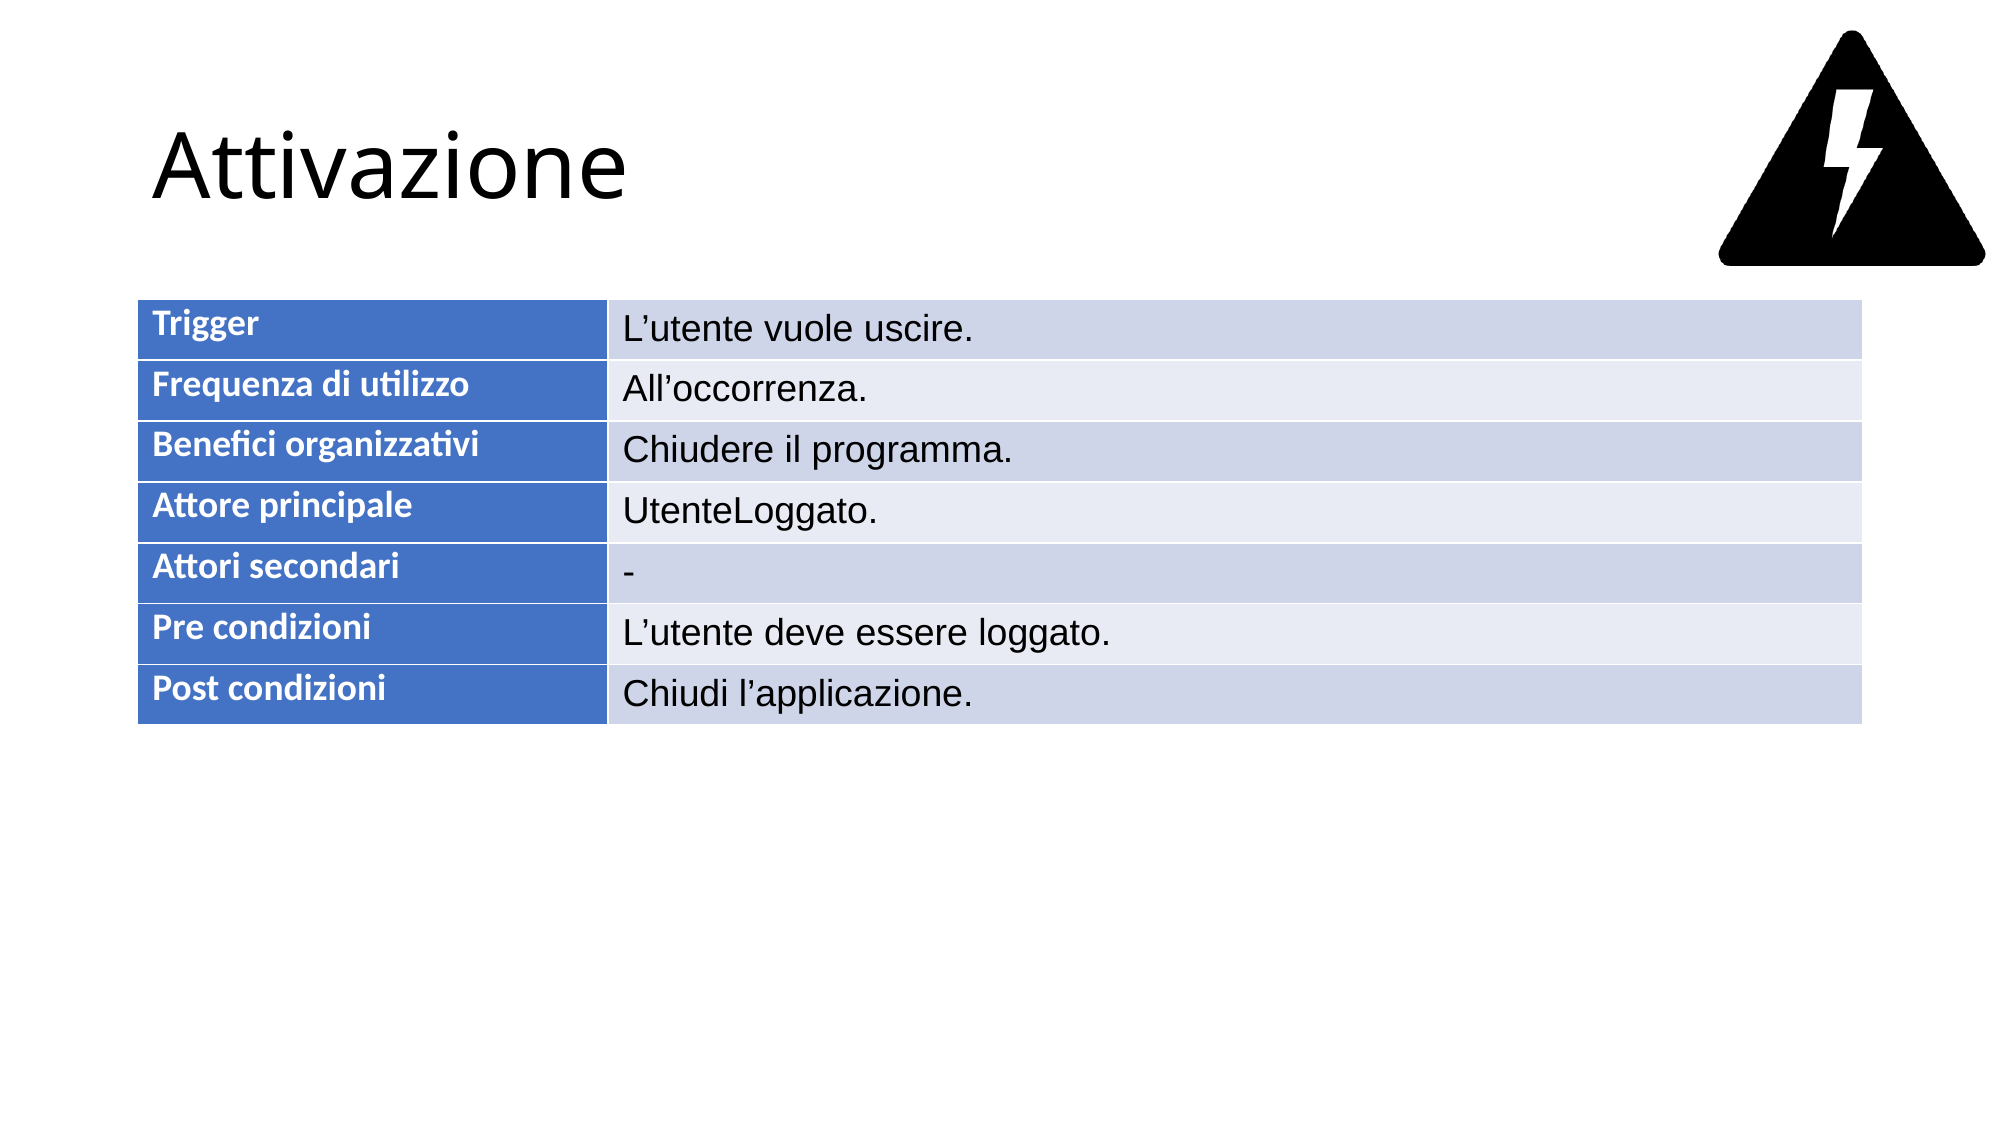

# Attivazione
| Trigger | L’utente vuole uscire. |
| --- | --- |
| Frequenza di utilizzo | All’occorrenza. |
| Benefici organizzativi | Chiudere il programma. |
| Attore principale | UtenteLoggato. |
| Attori secondari | - |
| Pre condizioni | L’utente deve essere loggato. |
| Post condizioni | Chiudi l’applicazione. |